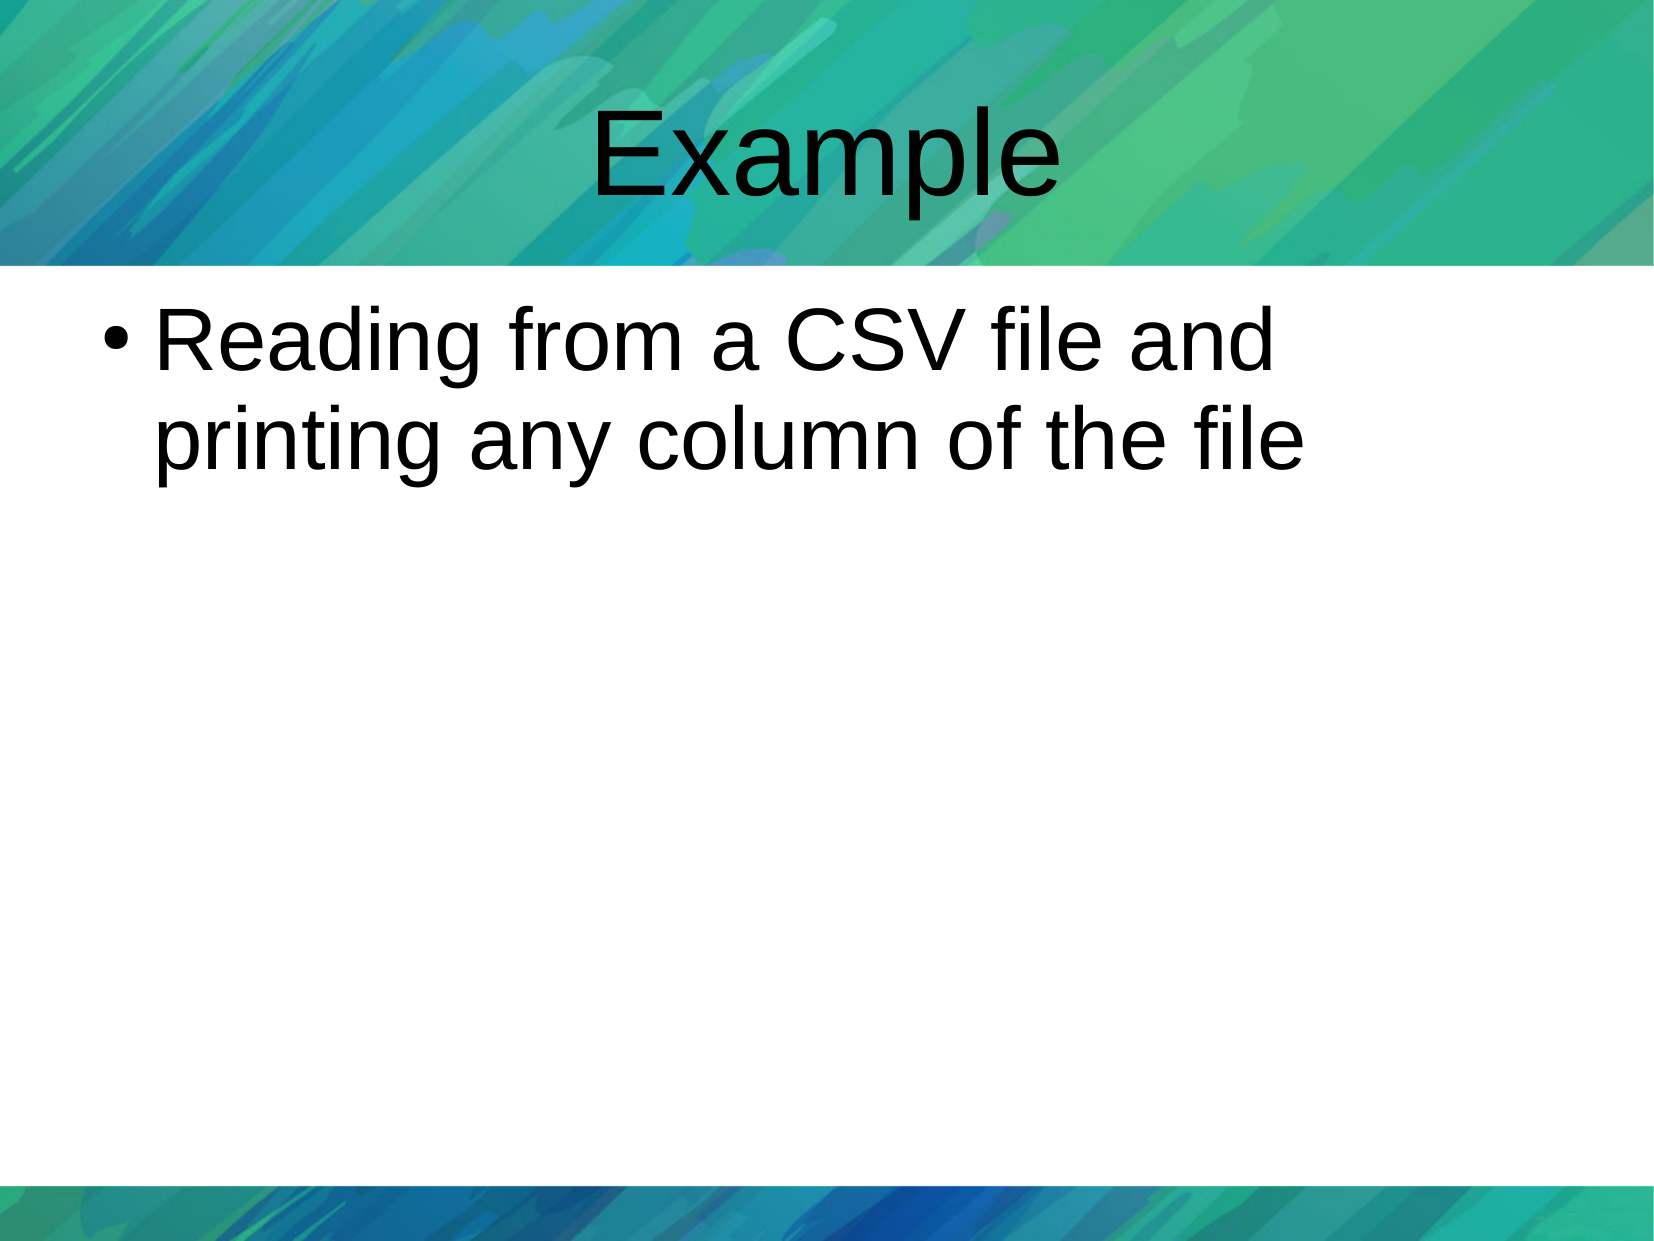

# Example
Reading from a CSV file and printing any column of the file